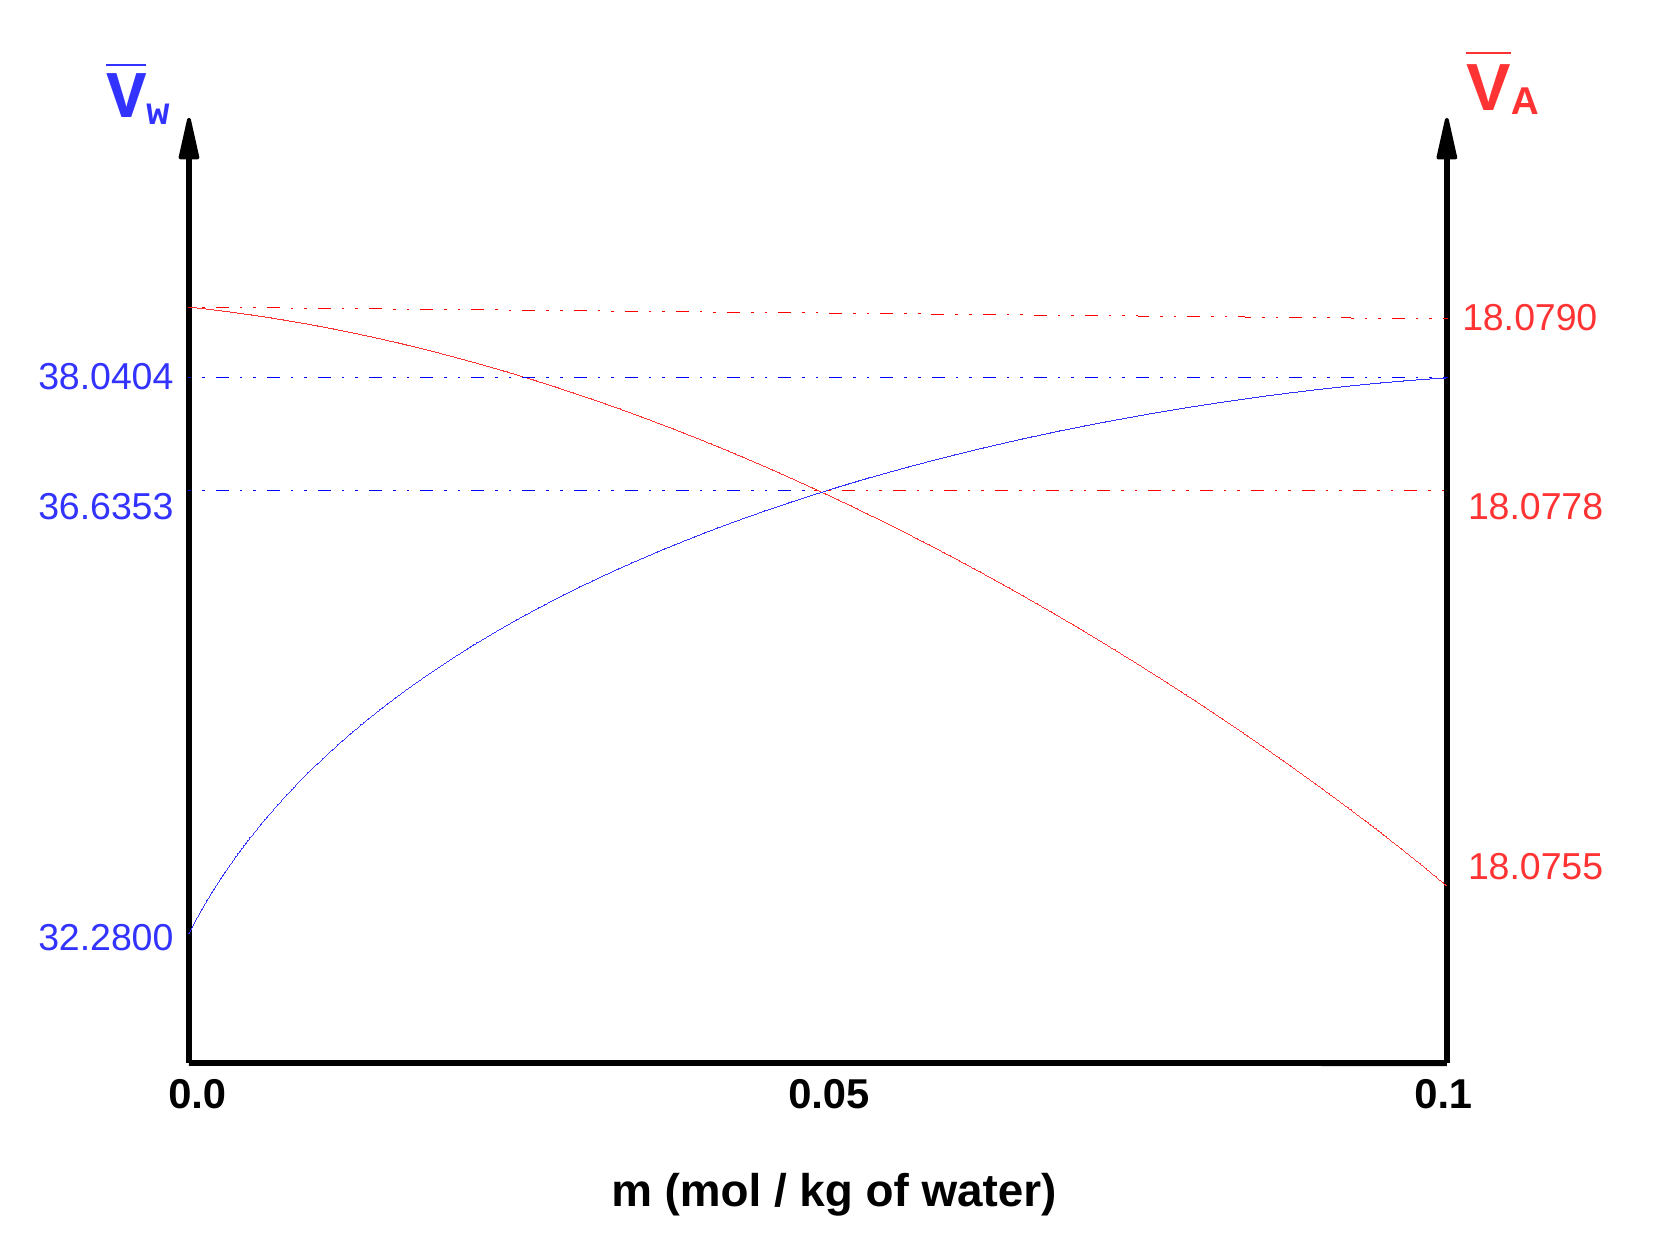

VA
Vw
18.0790
38.0404
36.6353
18.0778
18.0755
32.2800
0.0
0.1
0.05
m (mol / kg of water)